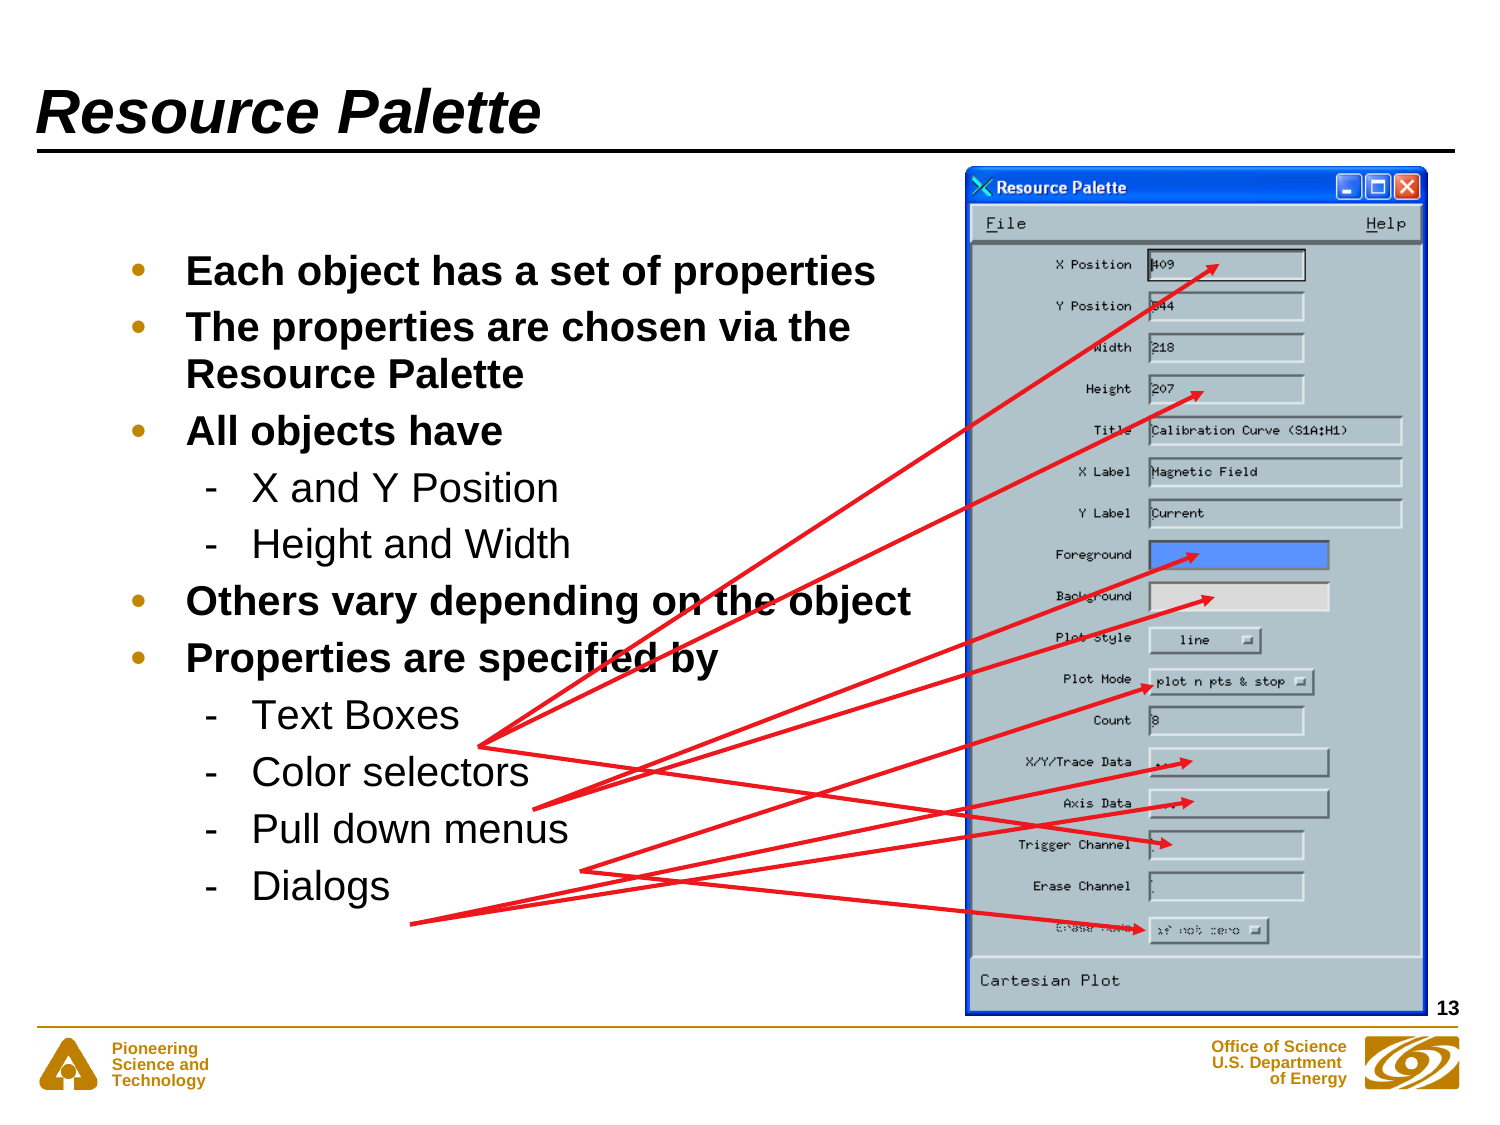

# Resource Palette
Each object has a set of properties
The properties are chosen via the Resource Palette
All objects have
X and Y Position
Height and Width
Others vary depending on the object
Properties are specified by
Text Boxes
Color selectors
Pull down menus
Dialogs
13